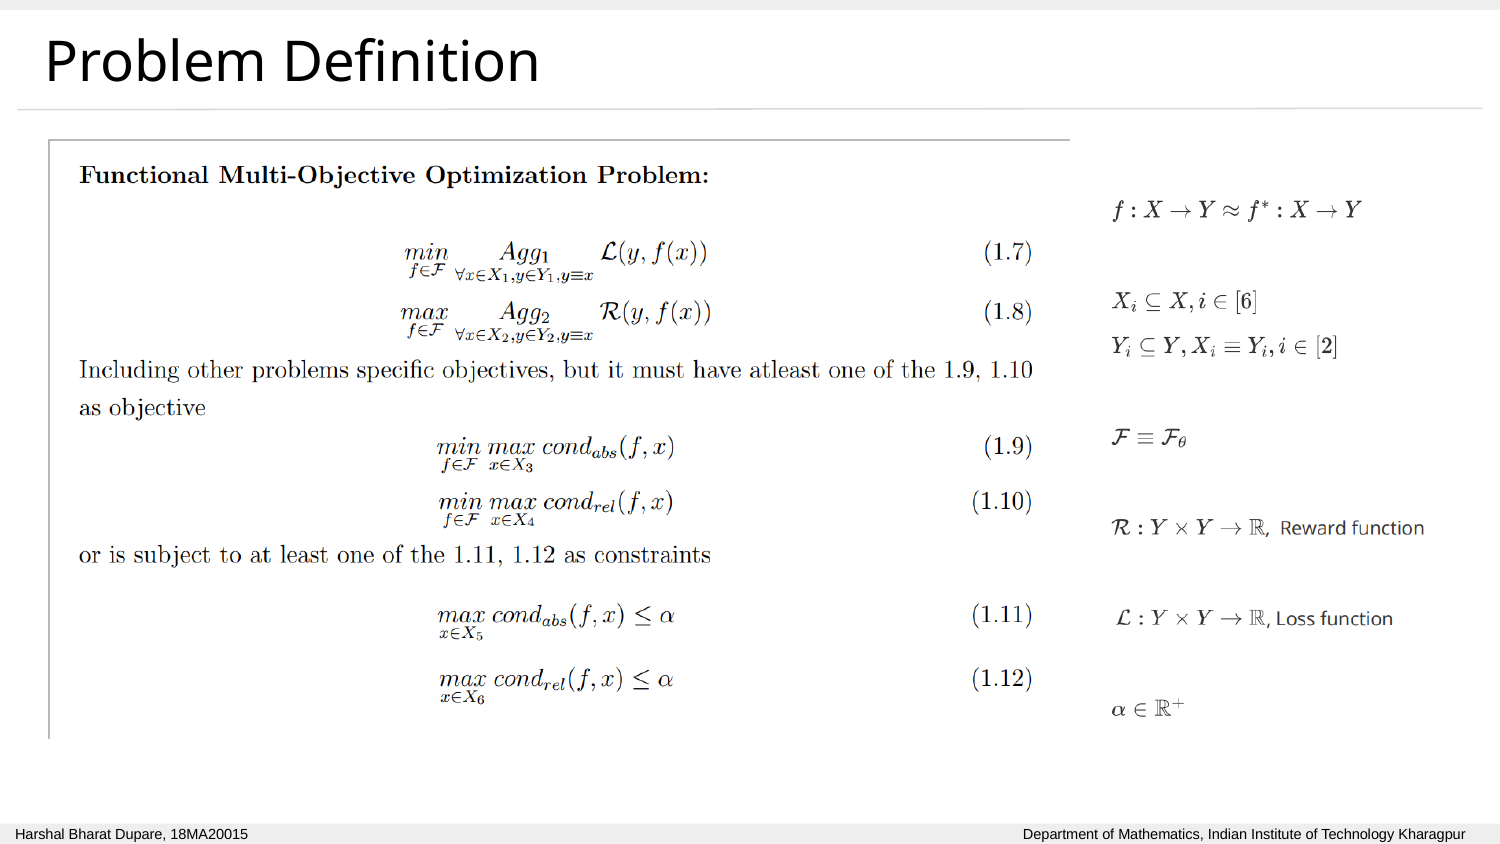

Problem Definition
Harshal Bharat Dupare, 18MA20015 Department of Mathematics, Indian Institute of Technology Kharagpur